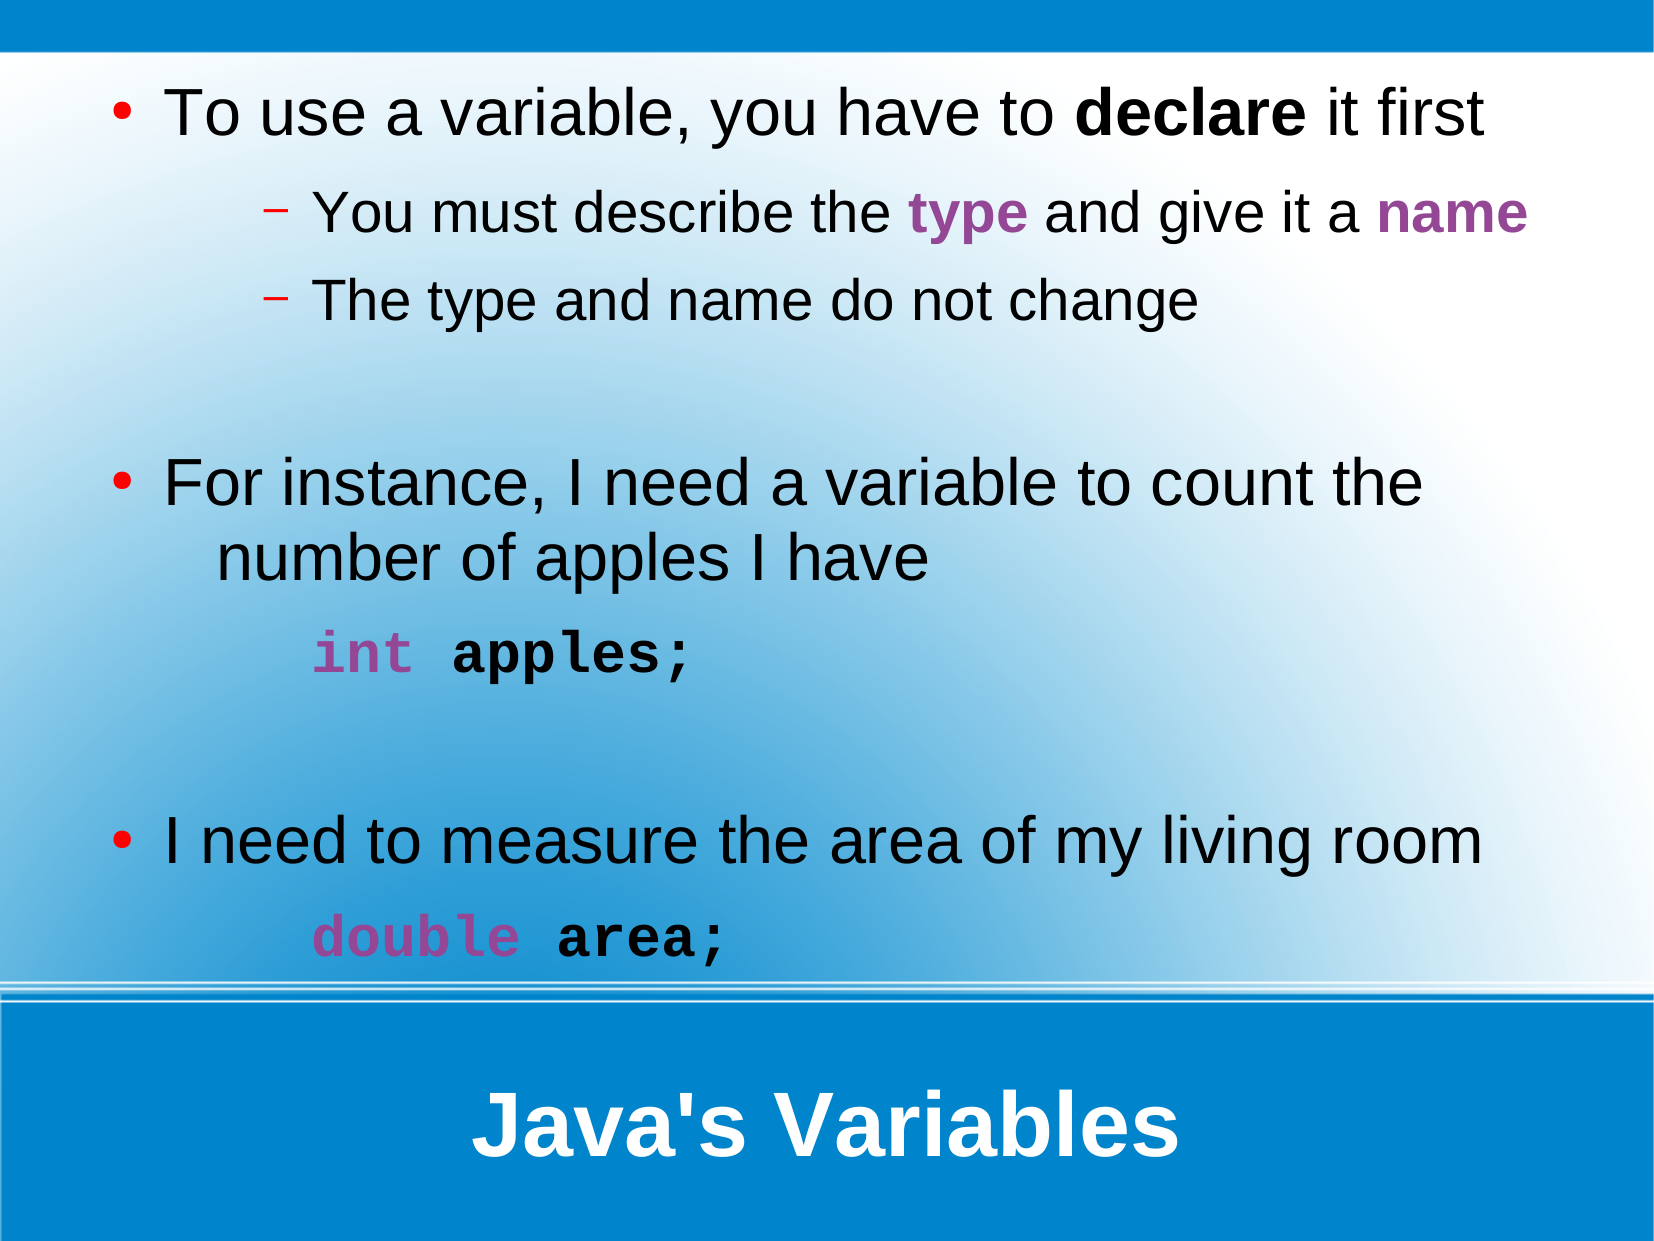

To use a variable, you have to declare it first
You must describe the type and give it a name
The type and name do not change
For instance, I need a variable to count the number of apples I have
int apples;
I need to measure the area of my living room
double area;
# Java's Variables